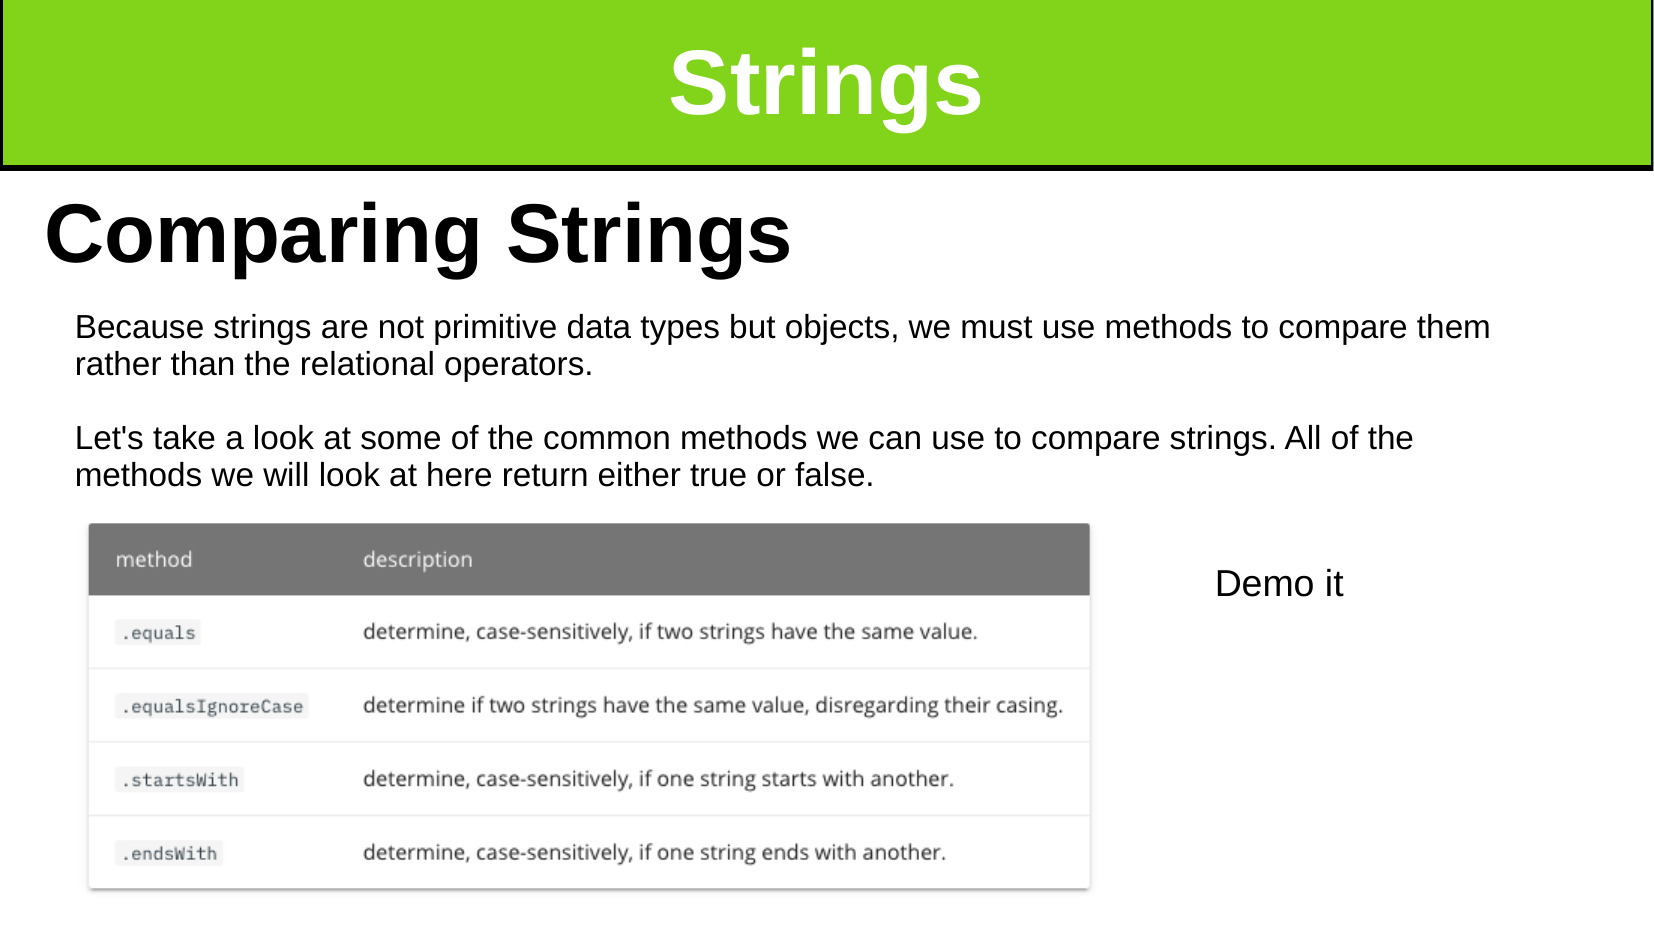

# Strings
Comparing Strings
Because strings are not primitive data types but objects, we must use methods to compare them rather than the relational operators.
Let's take a look at some of the common methods we can use to compare strings. All of the methods we will look at here return either true or false.
Demo it